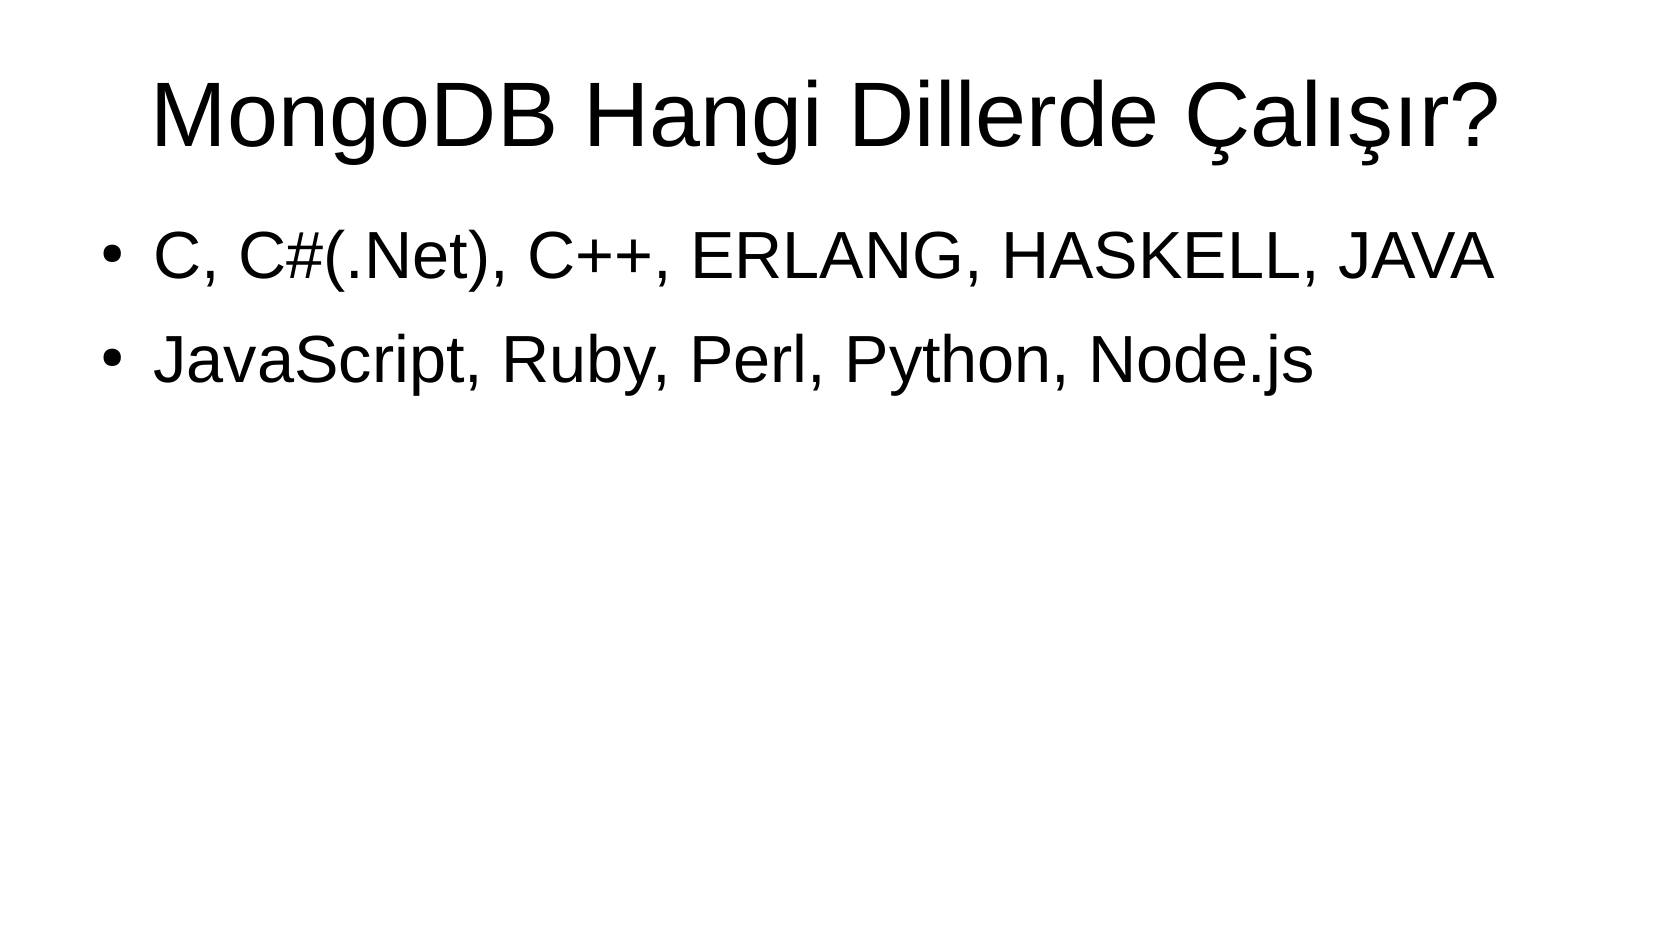

# MongoDB Hangi Dillerde Çalışır?
C, C#(.Net), C++, ERLANG, HASKELL, JAVA
JavaScript, Ruby, Perl, Python, Node.js